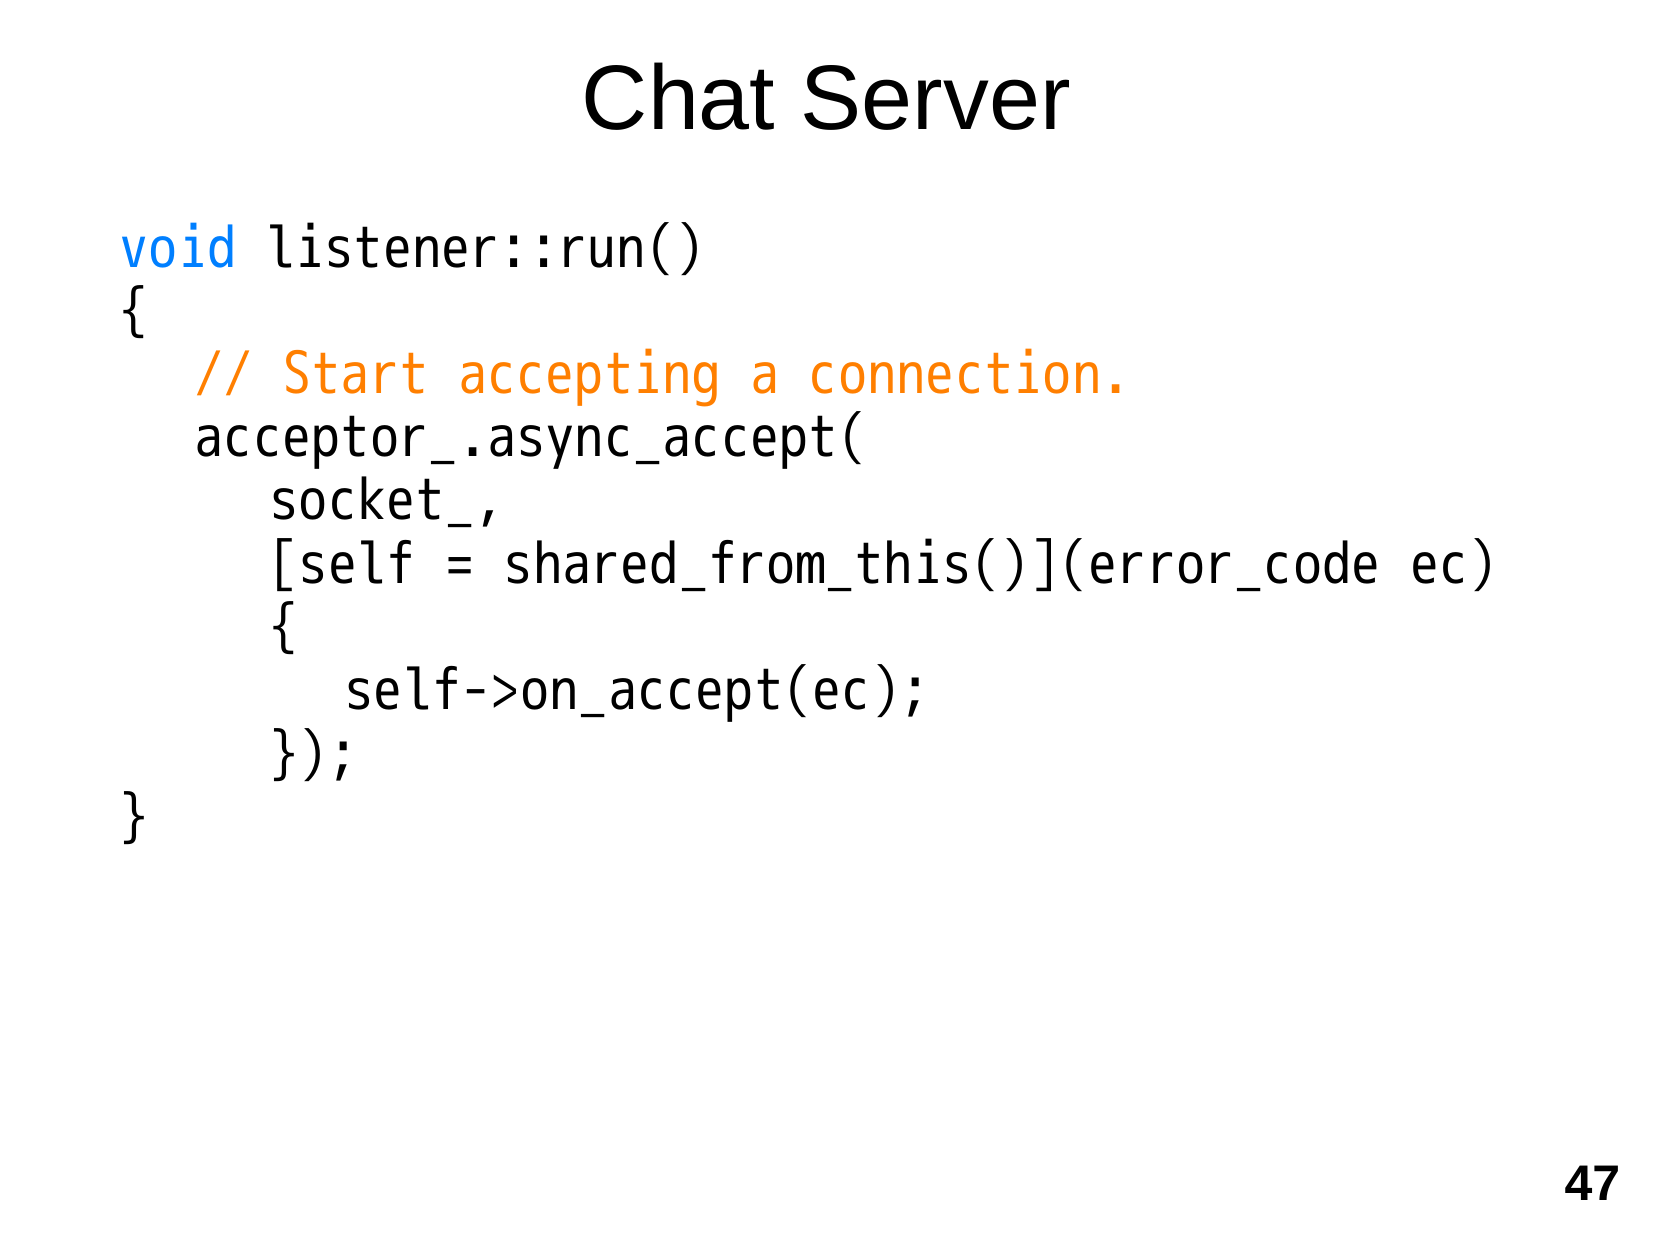

# Chat Server
void listener::run()
{
	// Start accepting a connection.
	acceptor_.async_accept(
		socket_,
		[self = shared_from_this()](error_code ec)
		{
			self->on_accept(ec);
		});
}
47